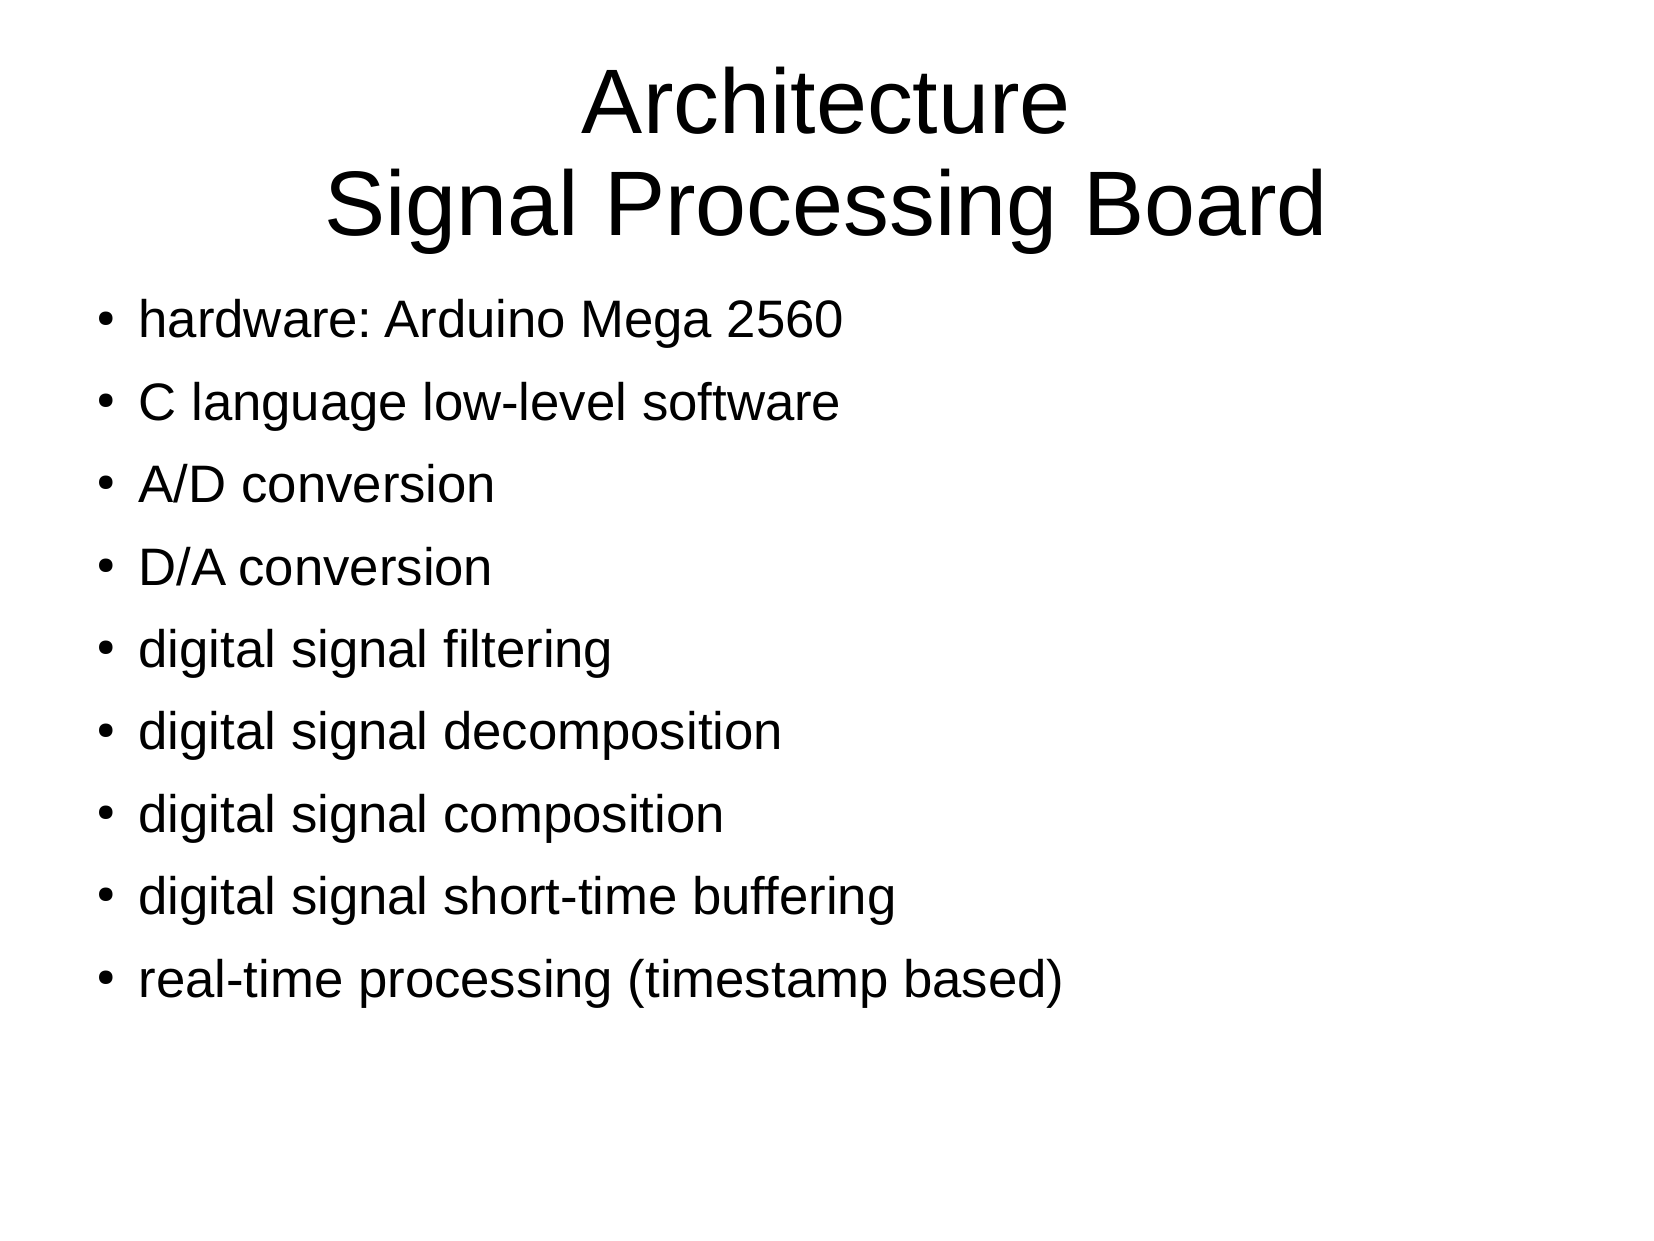

# Architecture Signal Processing Board
hardware: Arduino Mega 2560
C language low-level software
A/D conversion
D/A conversion
digital signal filtering
digital signal decomposition
digital signal composition
digital signal short-time buffering
real-time processing (timestamp based)